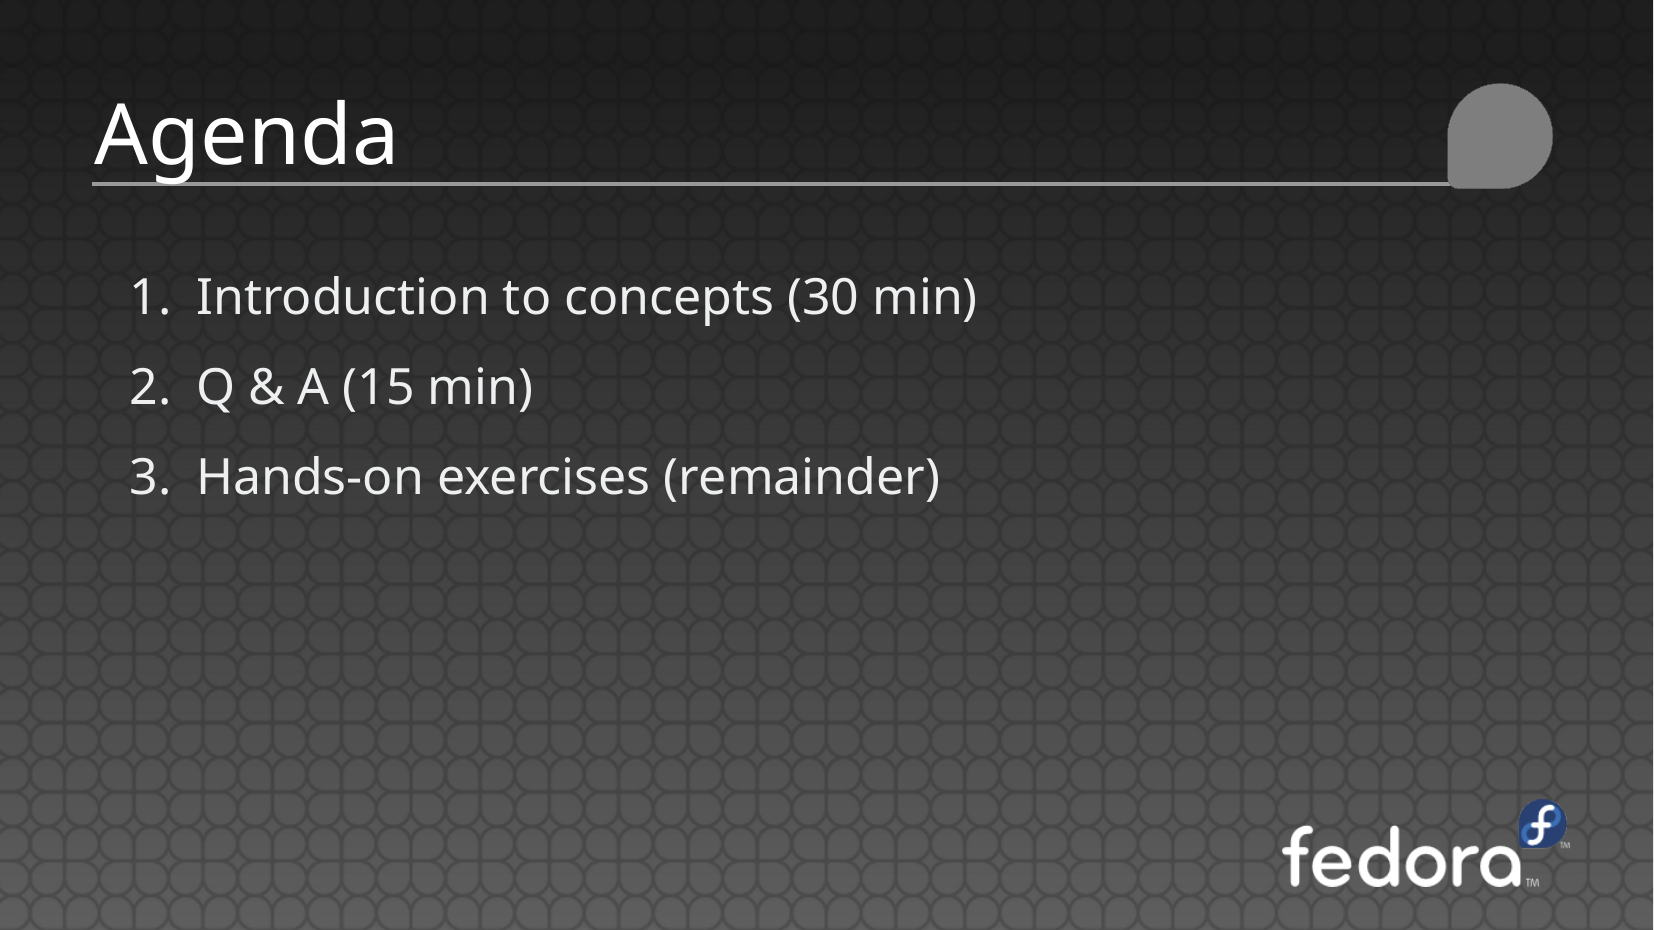

# Agenda
 Introduction to concepts (30 min)
 Q & A (15 min)
 Hands-on exercises (remainder)